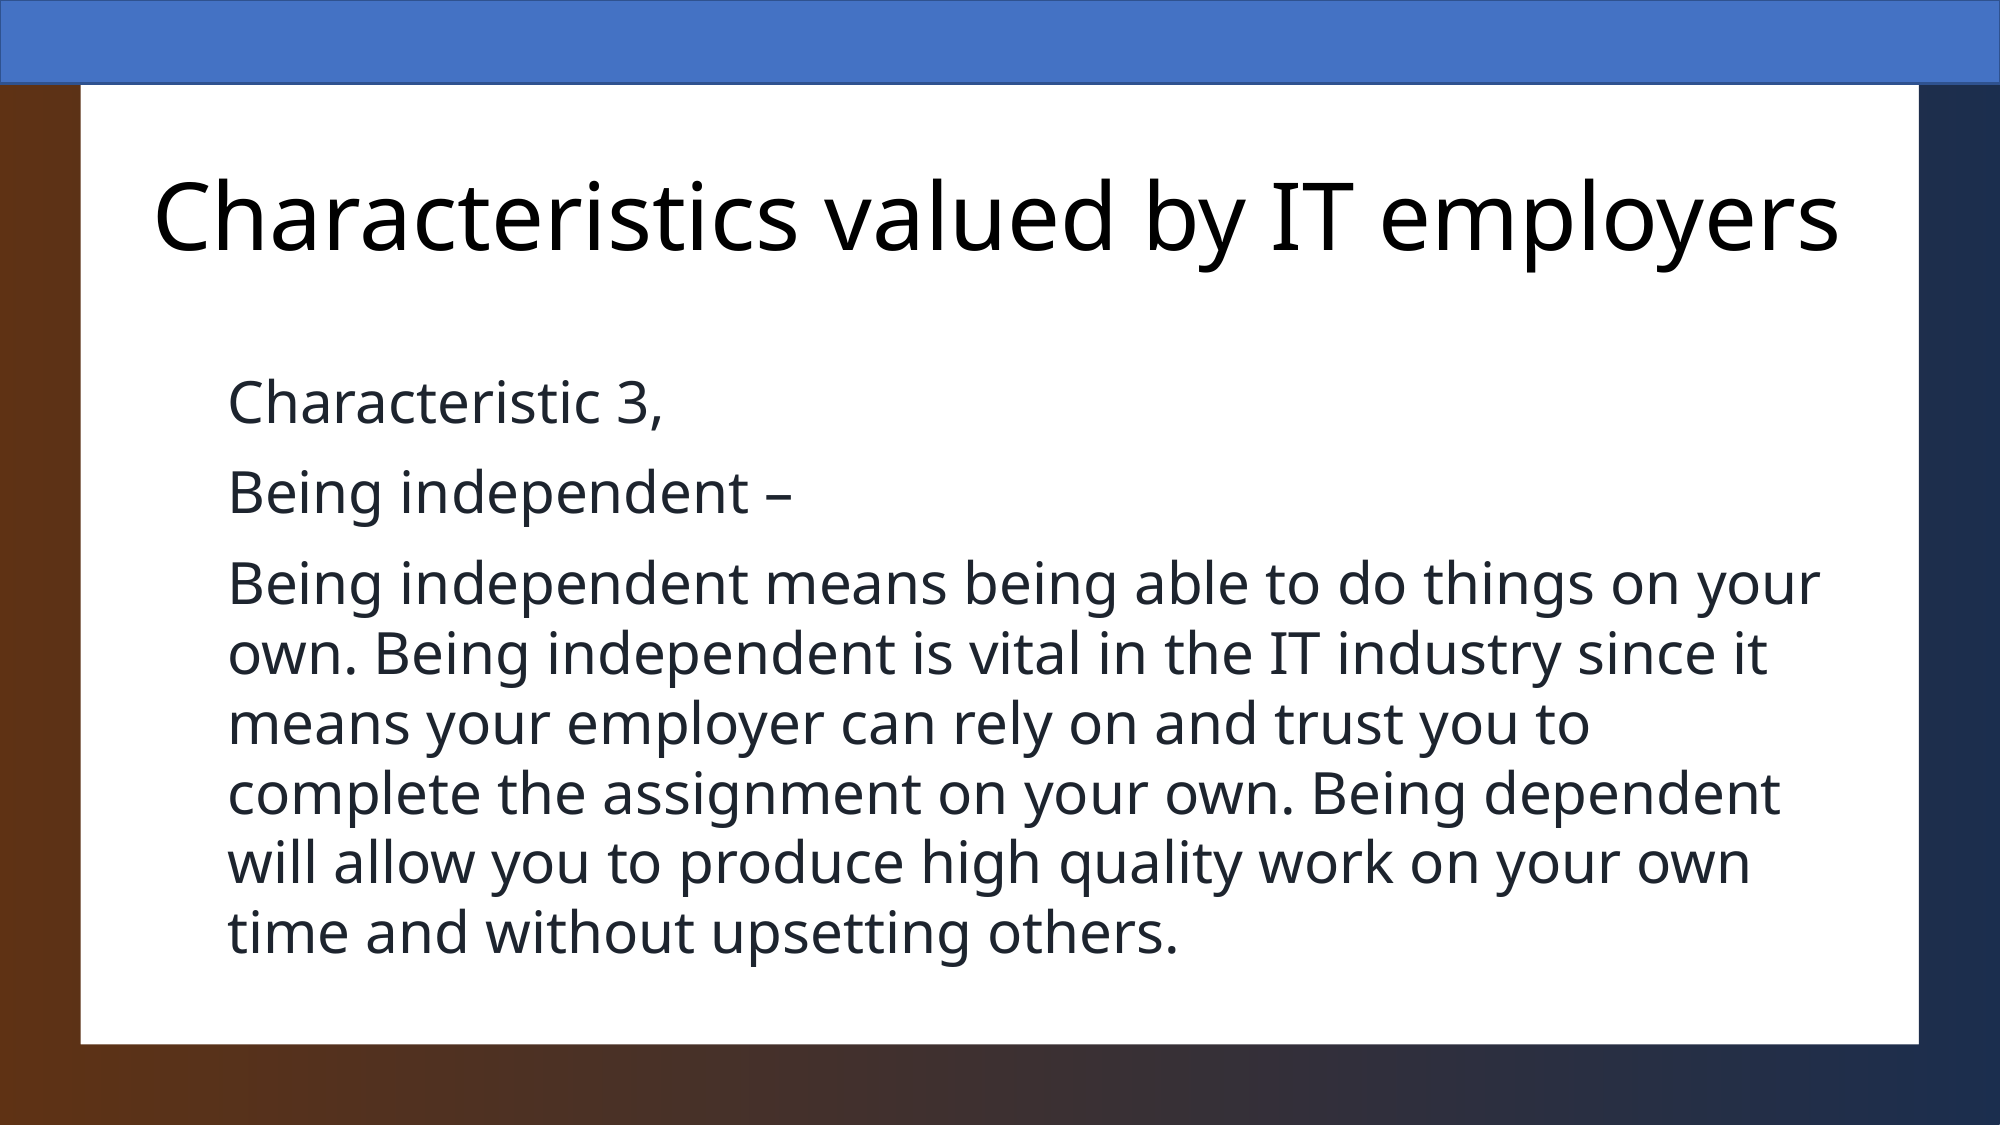

# Characteristics valued by IT employers
Characteristic 3,
Being independent –
Being independent means being able to do things on your own. Being independent is vital in the IT industry since it means your employer can rely on and trust you to complete the assignment on your own. Being dependent will allow you to produce high quality work on your own time and without upsetting others.